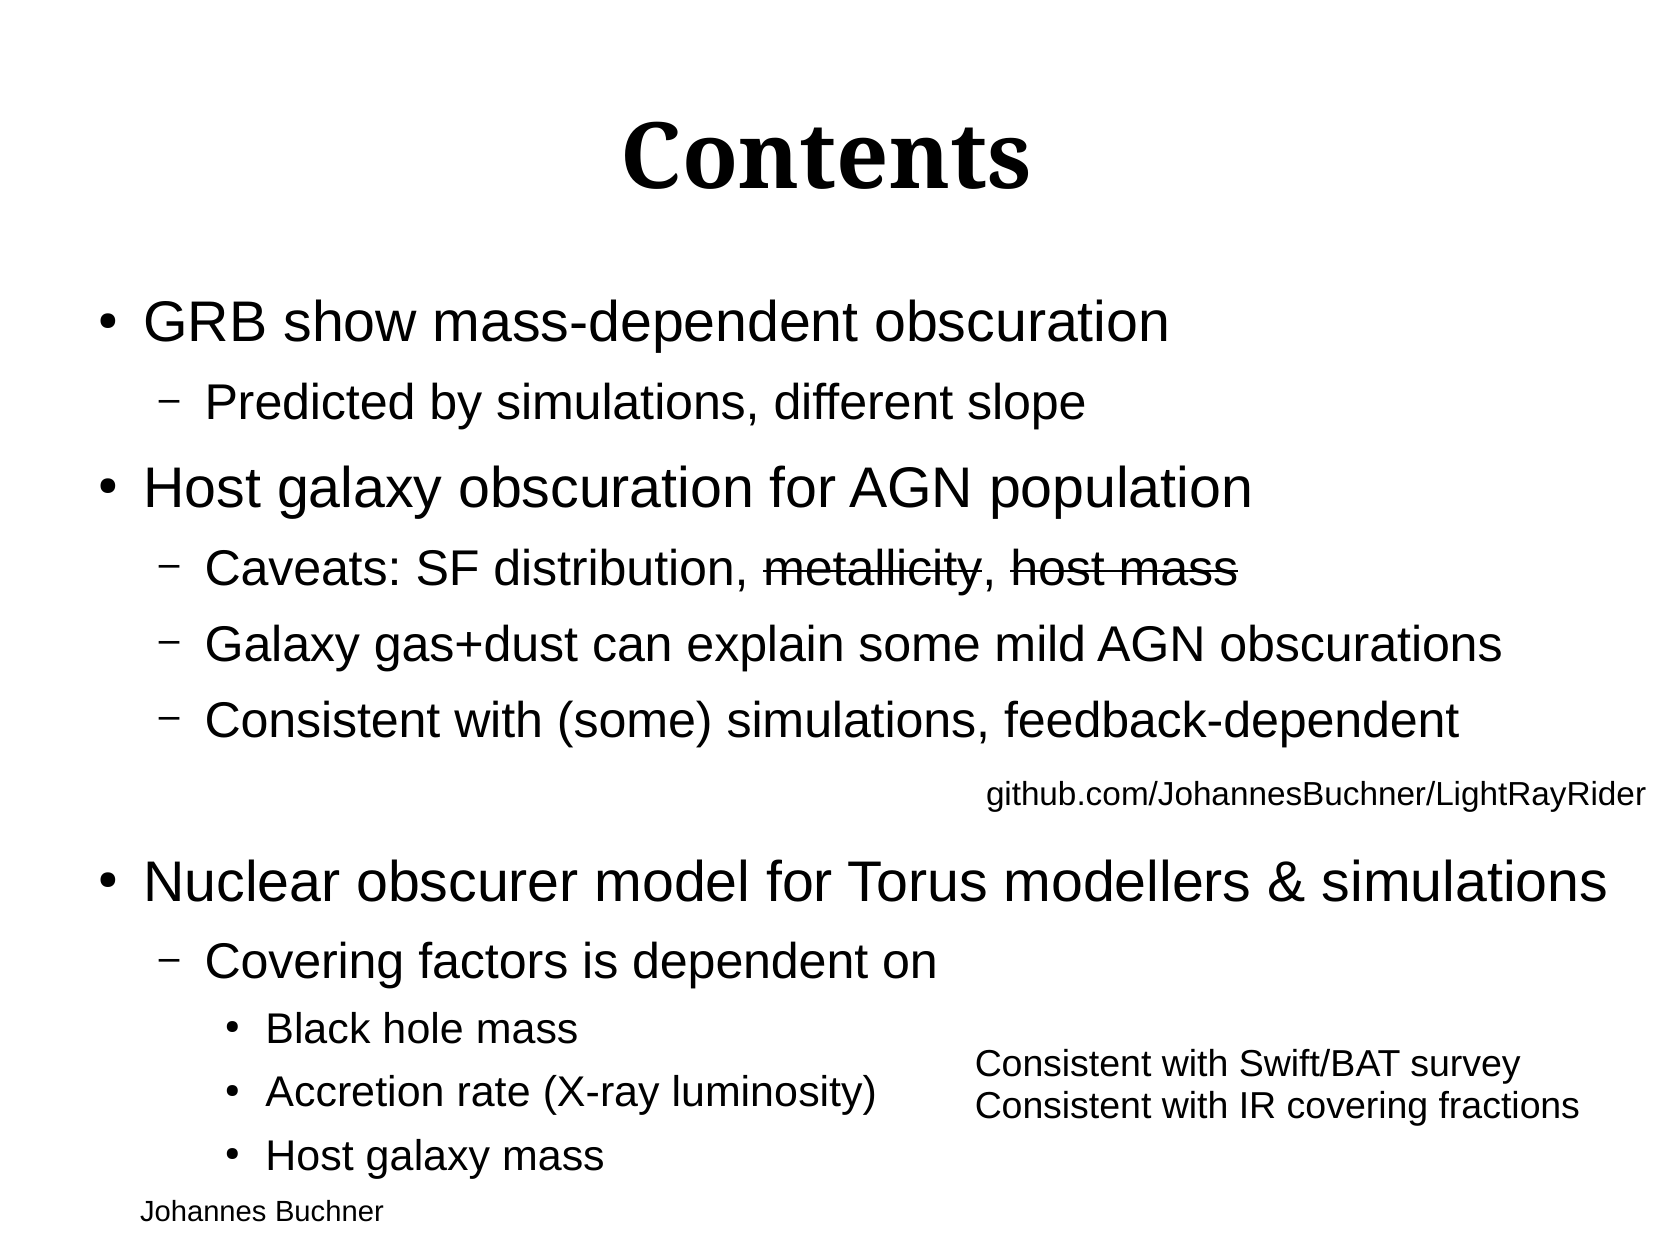

# Contents
GRB show mass-dependent obscuration
Predicted by simulations, different slope
Host galaxy obscuration for AGN population
Caveats: SF distribution, metallicity, host mass
Galaxy gas+dust can explain some mild AGN obscurations
Consistent with (some) simulations, feedback-dependent
Nuclear obscurer model for Torus modellers & simulations
Covering factors is dependent on
Black hole mass
Accretion rate (X-ray luminosity)
Host galaxy mass
github.com/JohannesBuchner/LightRayRider
Consistent with Swift/BAT survey
Consistent with IR covering fractions
Johannes Buchner